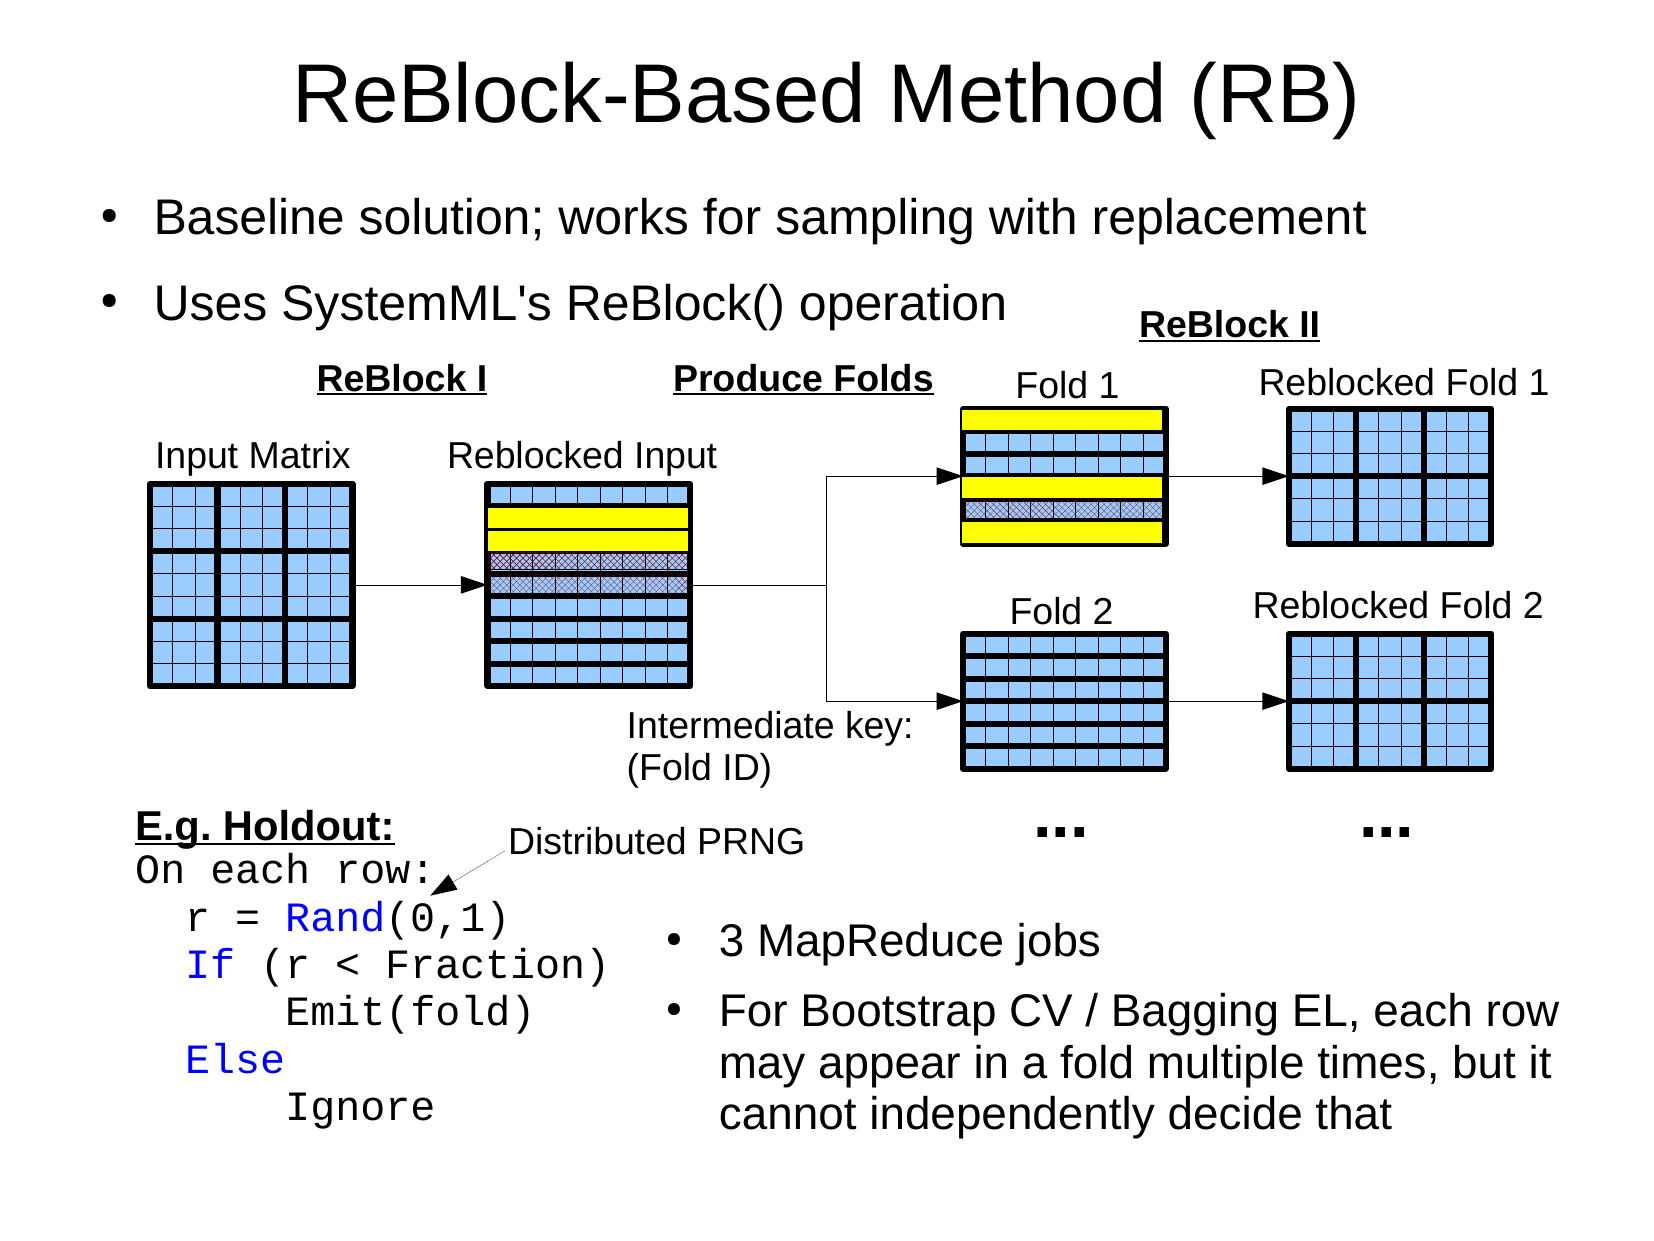

# ReBlock-Based Method (RB)
Baseline solution; works for sampling with replacement
Uses SystemML's ReBlock() operation
ReBlock II
Reblocked Fold 1
Reblocked Fold 2
 ...
ReBlock I
Produce Folds
Fold 1
Fold 2
Intermediate key:
(Fold ID)
 ...
Input Matrix
Reblocked Input
E.g. Holdout:
On each row:
 r = Rand(0,1)
 If (r < Fraction)
 Emit(fold)
 Else
 Ignore
Distributed PRNG
3 MapReduce jobs
For Bootstrap CV / Bagging EL, each row may appear in a fold multiple times, but it cannot independently decide that